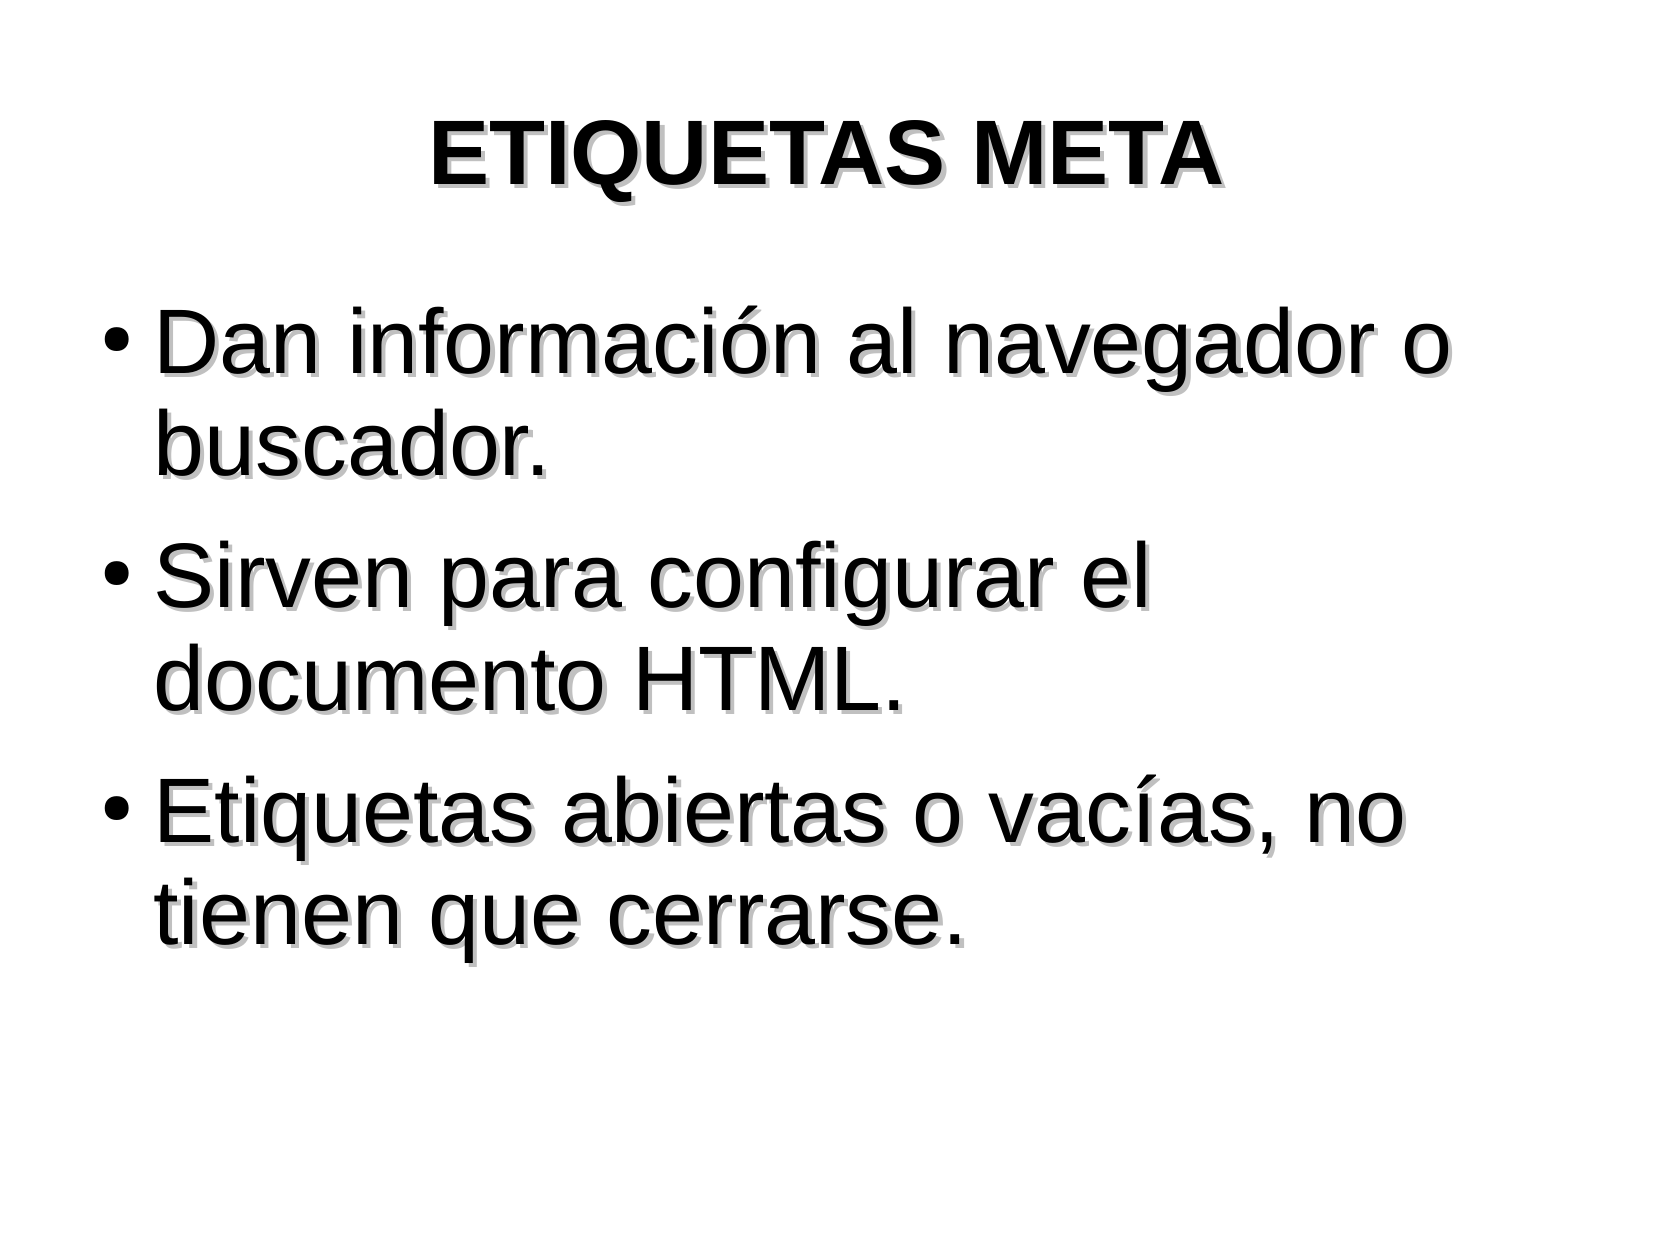

# ETIQUETAS META
Dan información al navegador o buscador.
Sirven para configurar el documento HTML.
Etiquetas abiertas o vacías, no tienen que cerrarse.